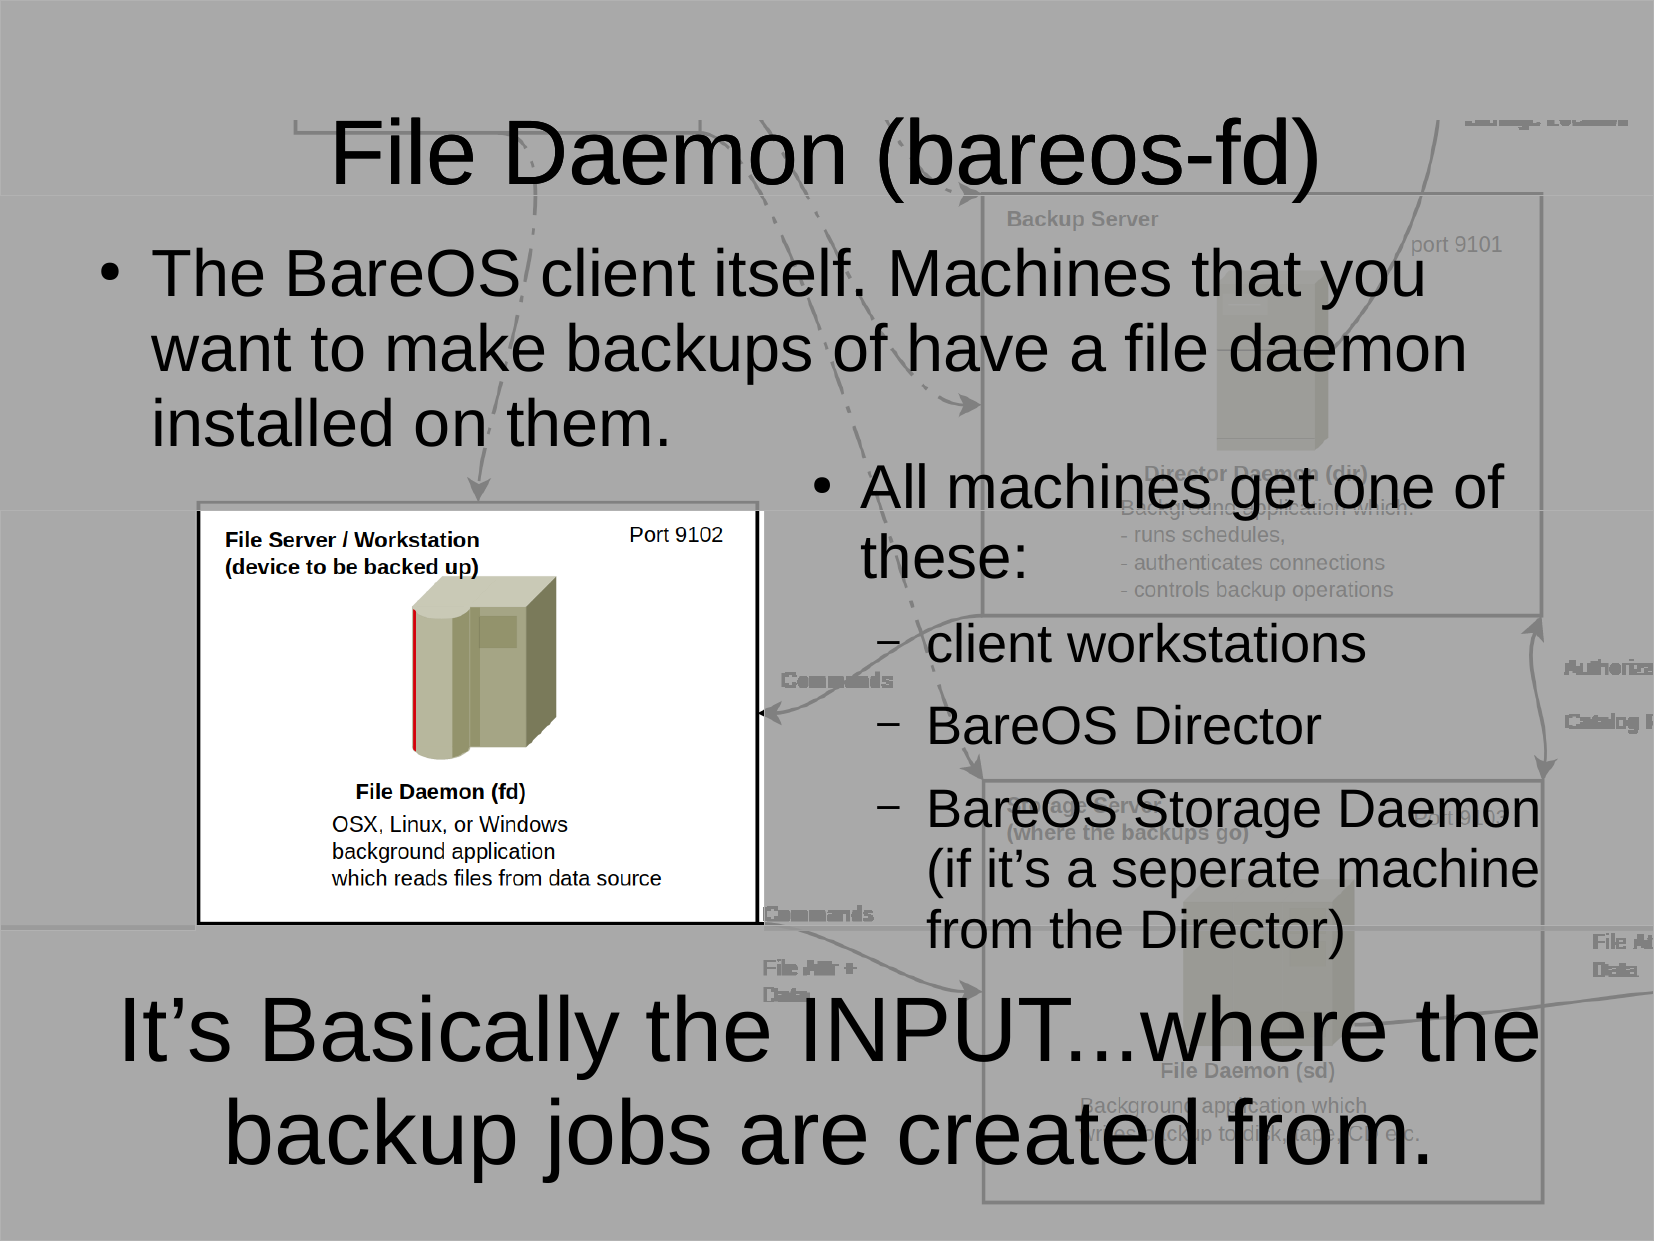

File Daemon (bareos-fd)
File Daemon (bareos-fd)
# The BareOS client itself. Machines that you want to make backups of have a file daemon installed on them.
All machines get one of these:
client workstations
BareOS Director
BareOS Storage Daemon (if it’s a seperate machine from the Director)
It’s Basically the INPUT...where the backup jobs are created from.